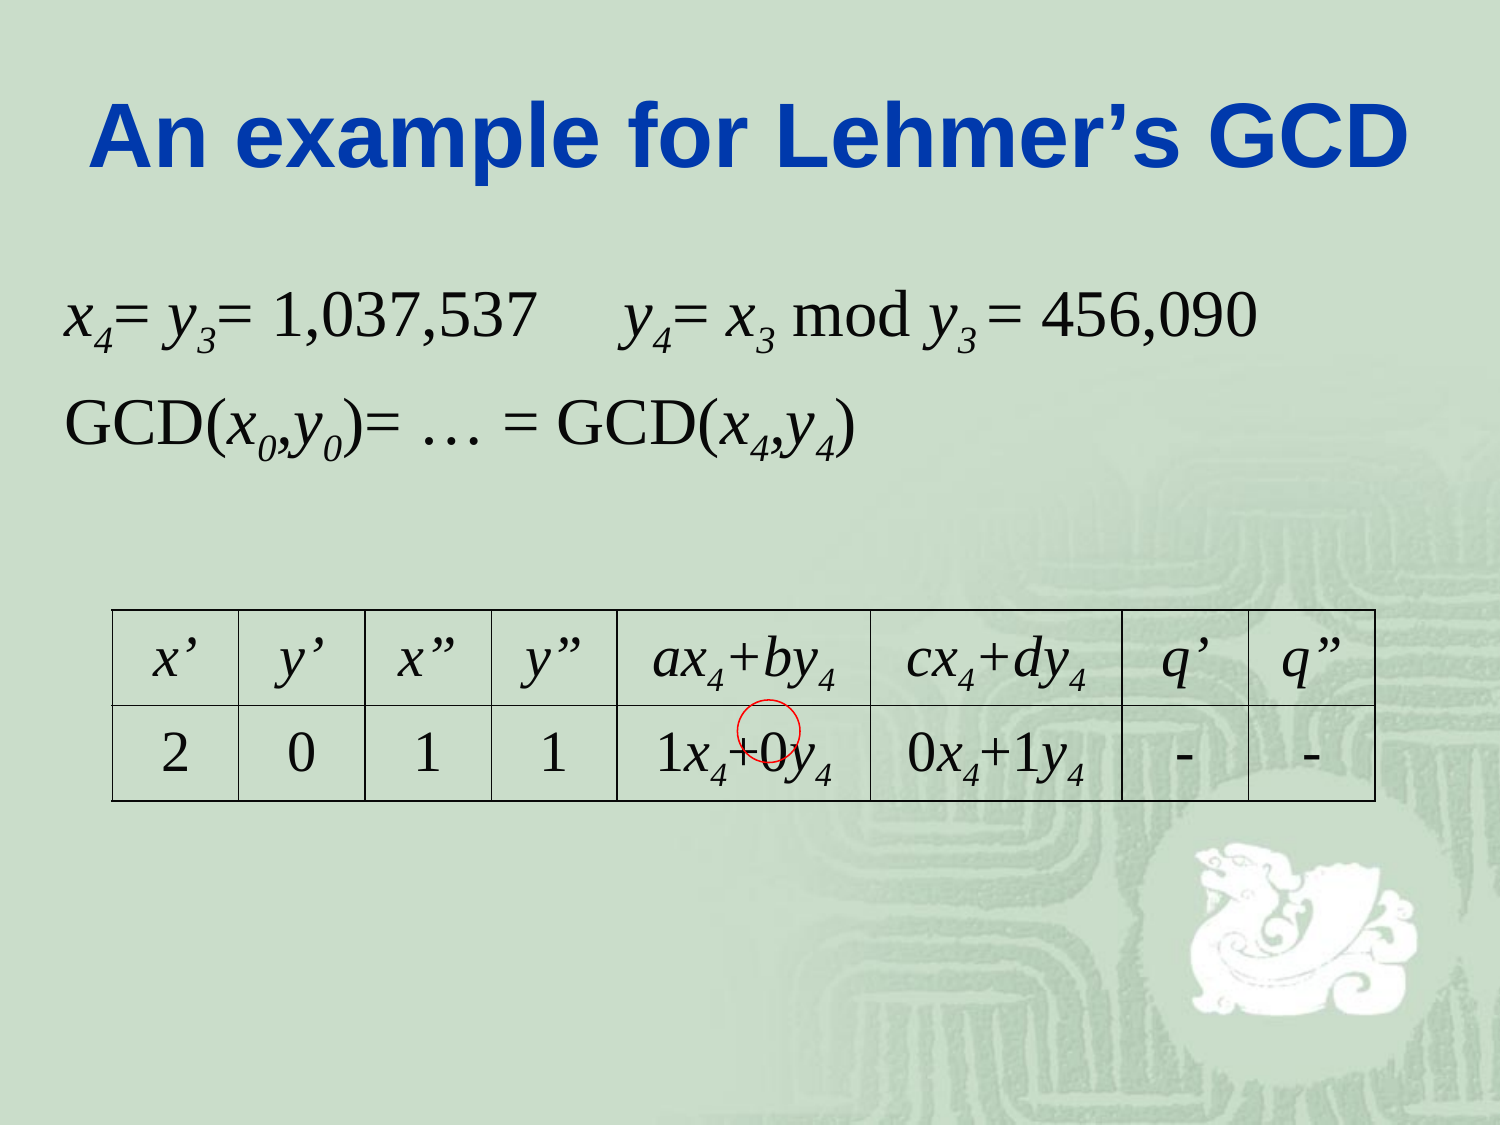

# An example for Lehmer’s GCD
x4= y3= 1,037,537 y4= x3 mod y3 = 456,090
GCD(x0,y0)= … = GCD(x4,y4)
| x’ | y’ | x” | y” | ax4+by4 | cx4+dy4 | q’ | q” |
| --- | --- | --- | --- | --- | --- | --- | --- |
| 2 | 0 | 1 | 1 | 1x4+0y4 | 0x4+1y4 | - | - |